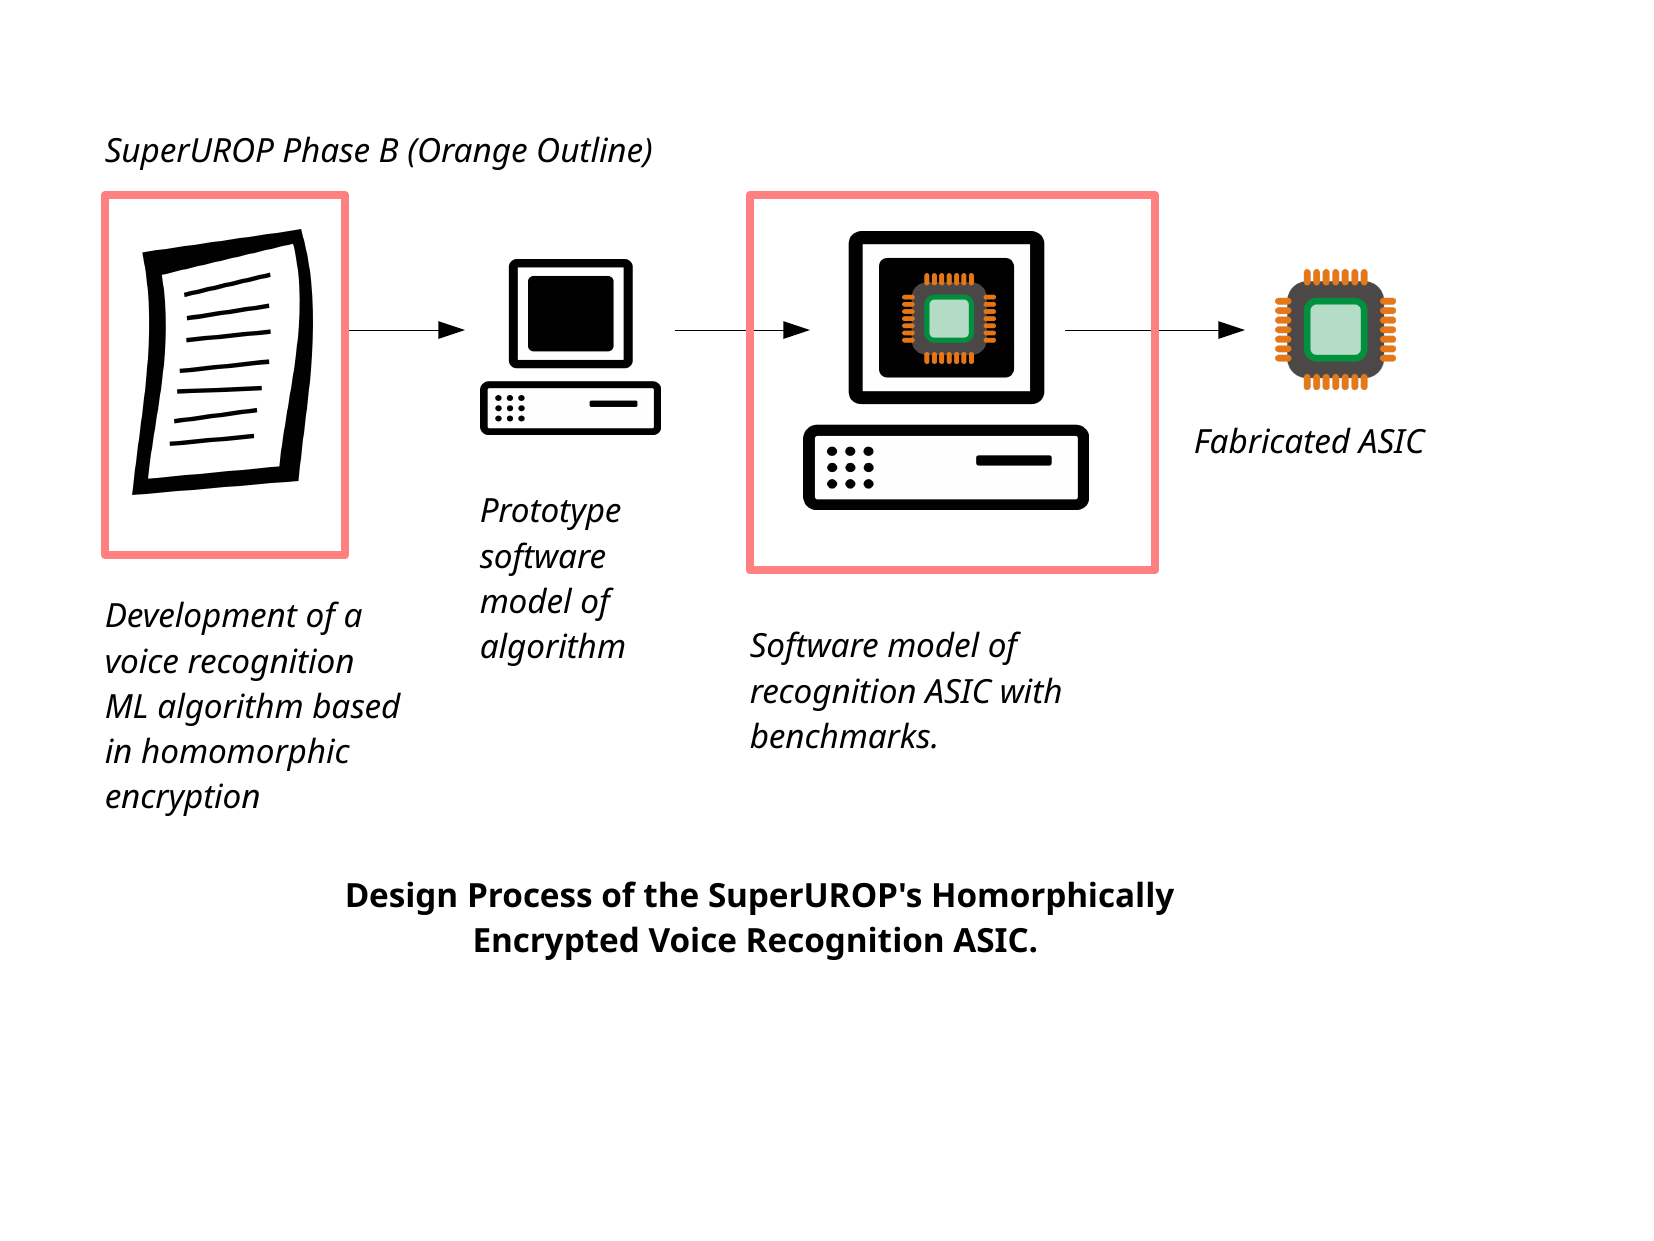

SuperUROP Phase B (Orange Outline)
Fabricated ASIC
Prototype software model of algorithm
Development of a voice recognition ML algorithm based in homomorphic encryption
Software model of recognition ASIC with benchmarks.
Design Process of the SuperUROP's Homorphically Encrypted Voice Recognition ASIC.